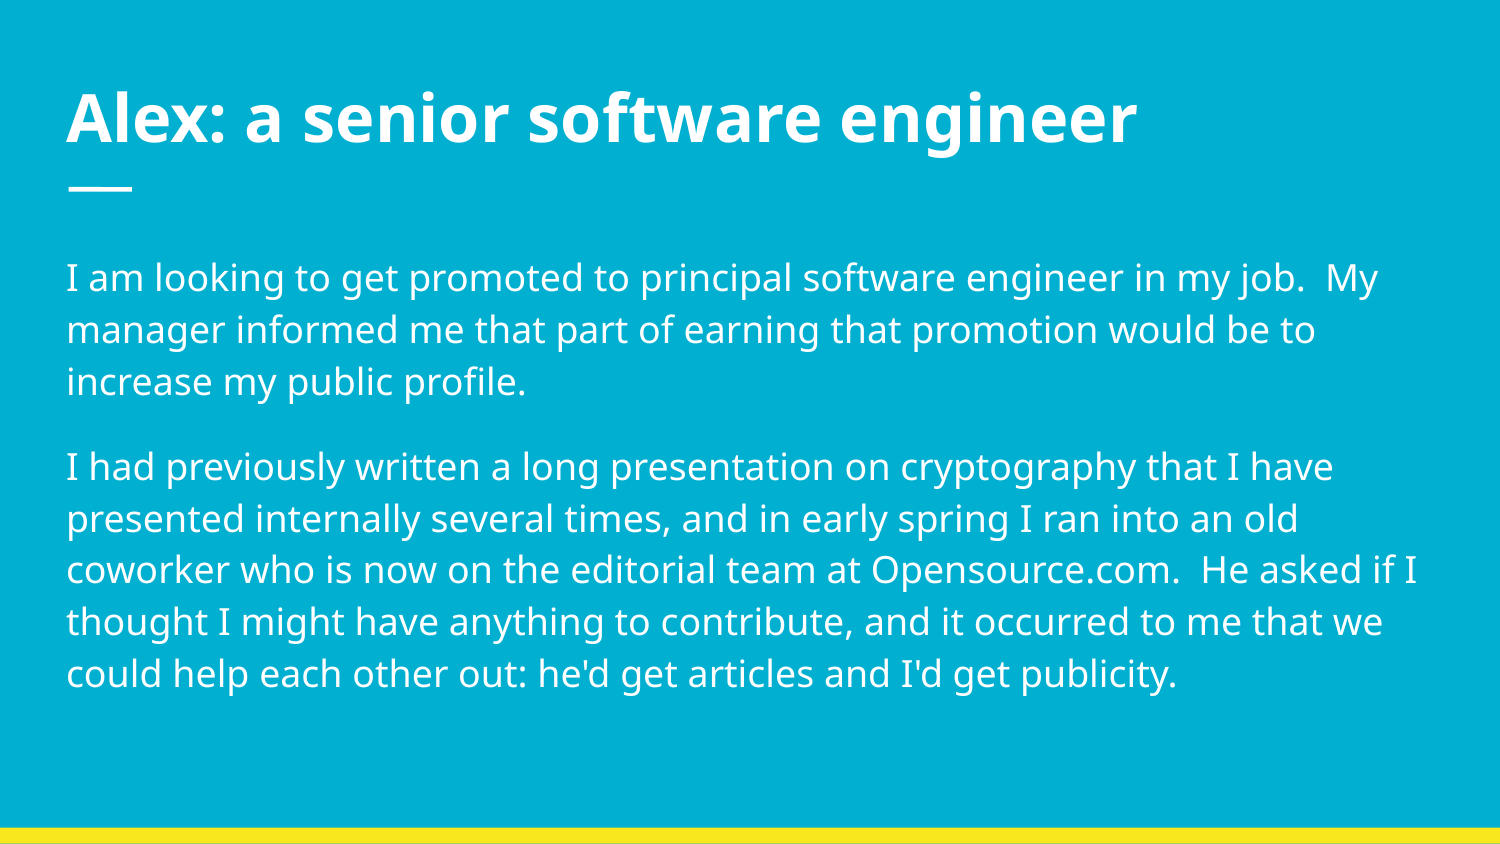

# Alex: a senior software engineer
I am looking to get promoted to principal software engineer in my job. My manager informed me that part of earning that promotion would be to increase my public profile.
I had previously written a long presentation on cryptography that I have presented internally several times, and in early spring I ran into an old coworker who is now on the editorial team at Opensource.com. He asked if I thought I might have anything to contribute, and it occurred to me that we could help each other out: he'd get articles and I'd get publicity.